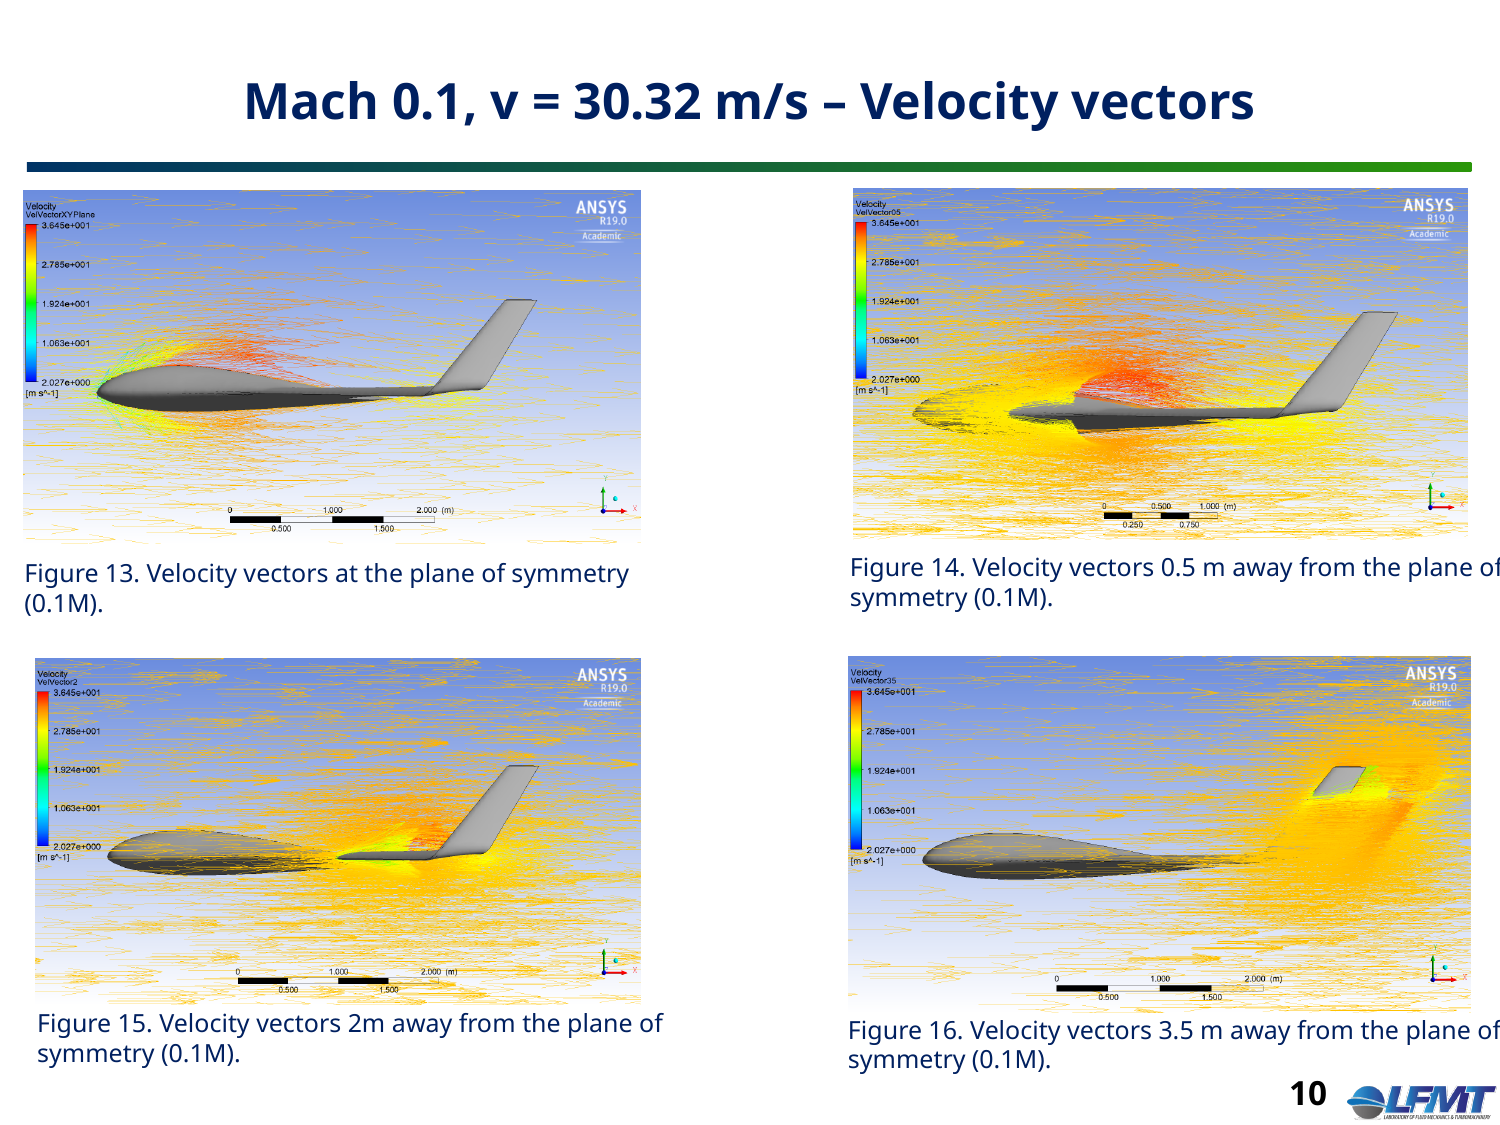

# Mach 0.1, v = 30.32 m/s – Velocity vectors
Figure 14. Velocity vectors 0.5 m away from the plane of symmetry (0.1M).
Figure 13. Velocity vectors at the plane of symmetry (0.1M).
Figure 15. Velocity vectors 2m away from the plane of symmetry (0.1M).
Figure 16. Velocity vectors 3.5 m away from the plane of symmetry (0.1M).